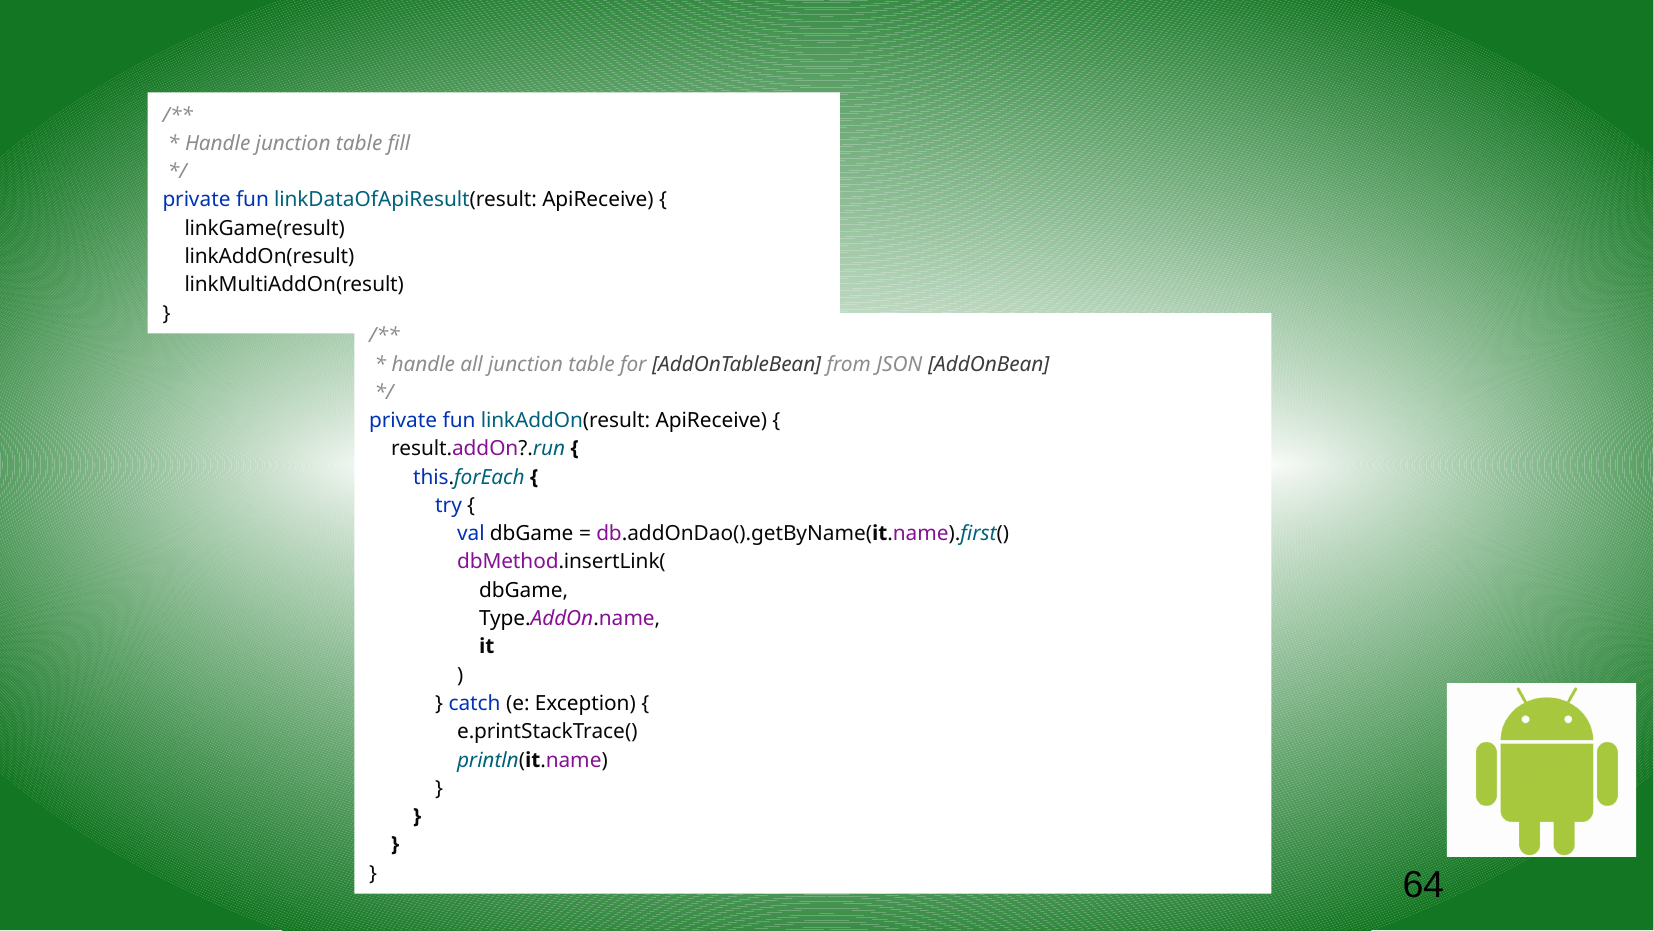

/**
 * Handle junction table fill
 */
private fun linkDataOfApiResult(result: ApiReceive) {
 linkGame(result)
 linkAddOn(result)
 linkMultiAddOn(result)
}
/**
 * handle all junction table for [AddOnTableBean] from JSON [AddOnBean]
 */
private fun linkAddOn(result: ApiReceive) {
 result.addOn?.run {
 this.forEach {
 try {
 val dbGame = db.addOnDao().getByName(it.name).first()
 dbMethod.insertLink(
 dbGame,
 Type.AddOn.name,
 it
 )
 } catch (e: Exception) {
 e.printStackTrace()
 println(it.name)
 }
 }
 }
}